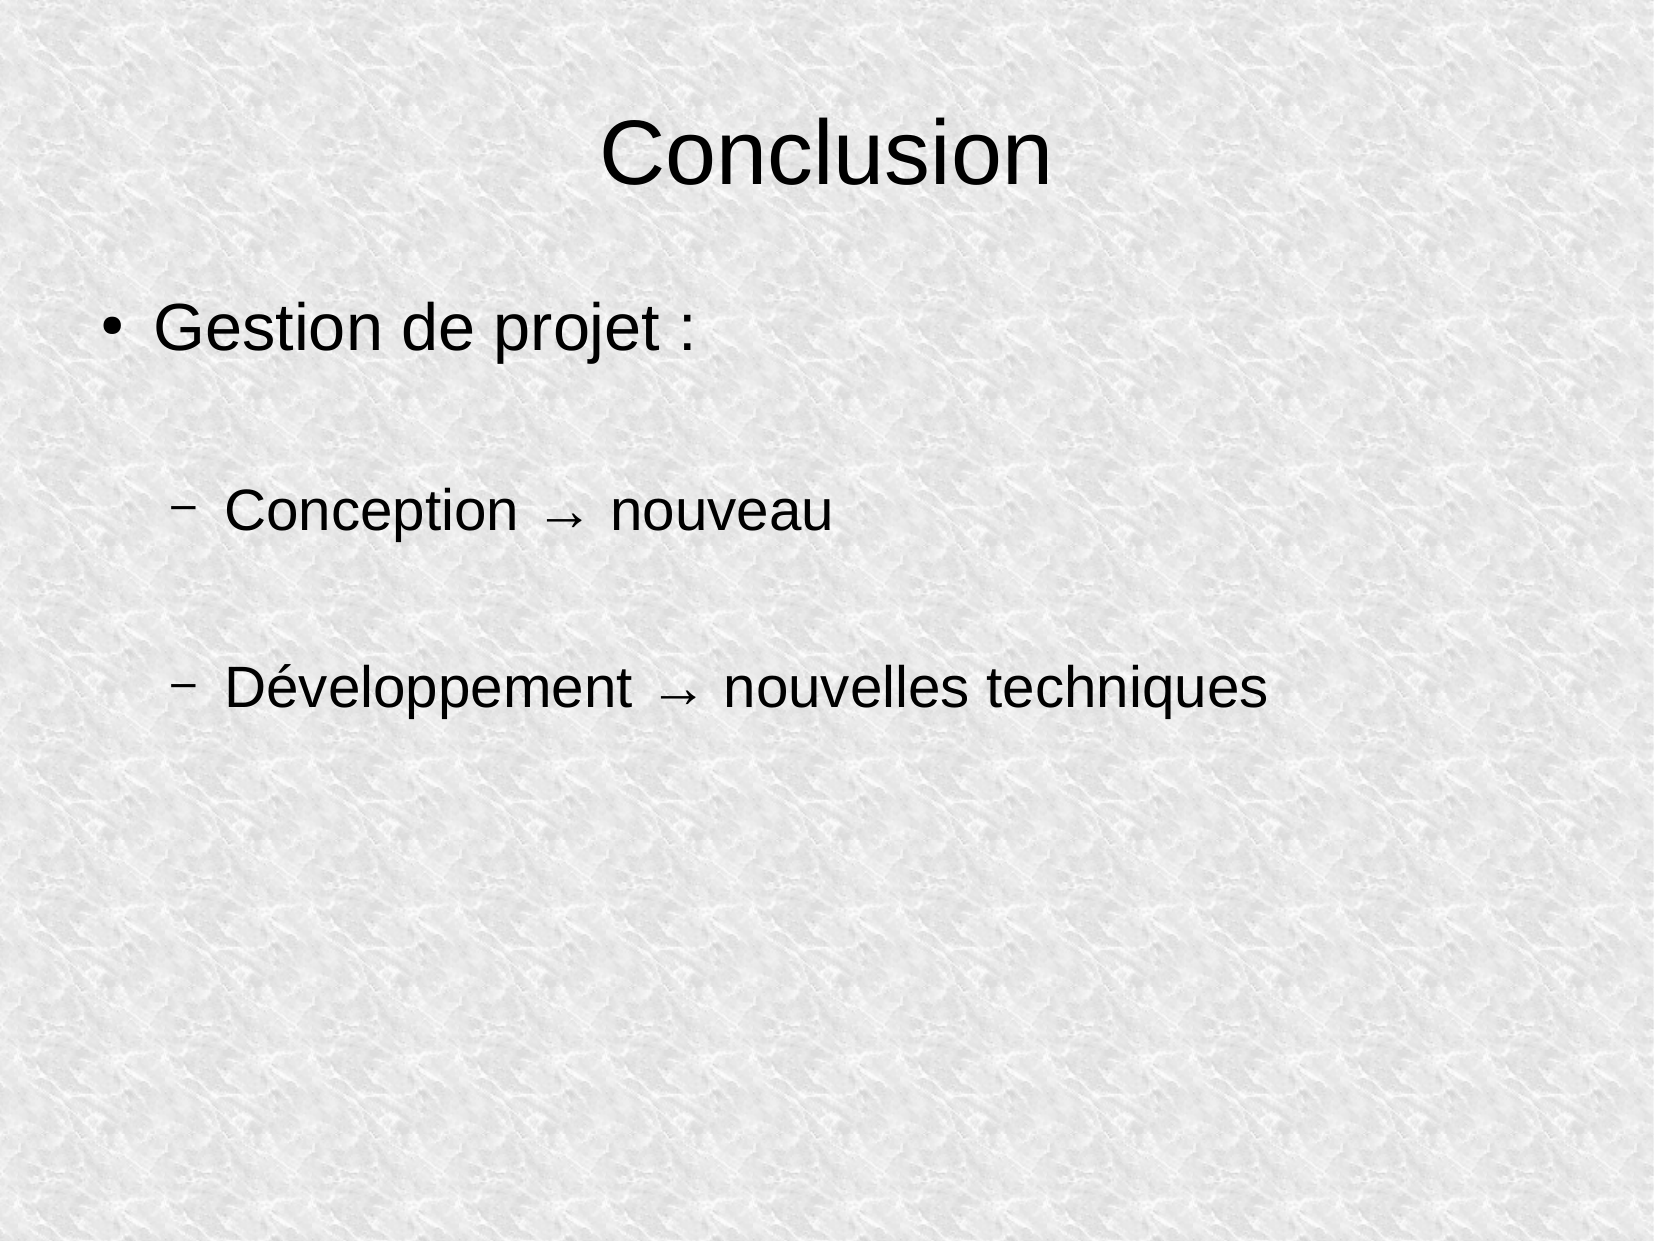

# Conclusion
Gestion de projet :
Conception → nouveau
Développement → nouvelles techniques